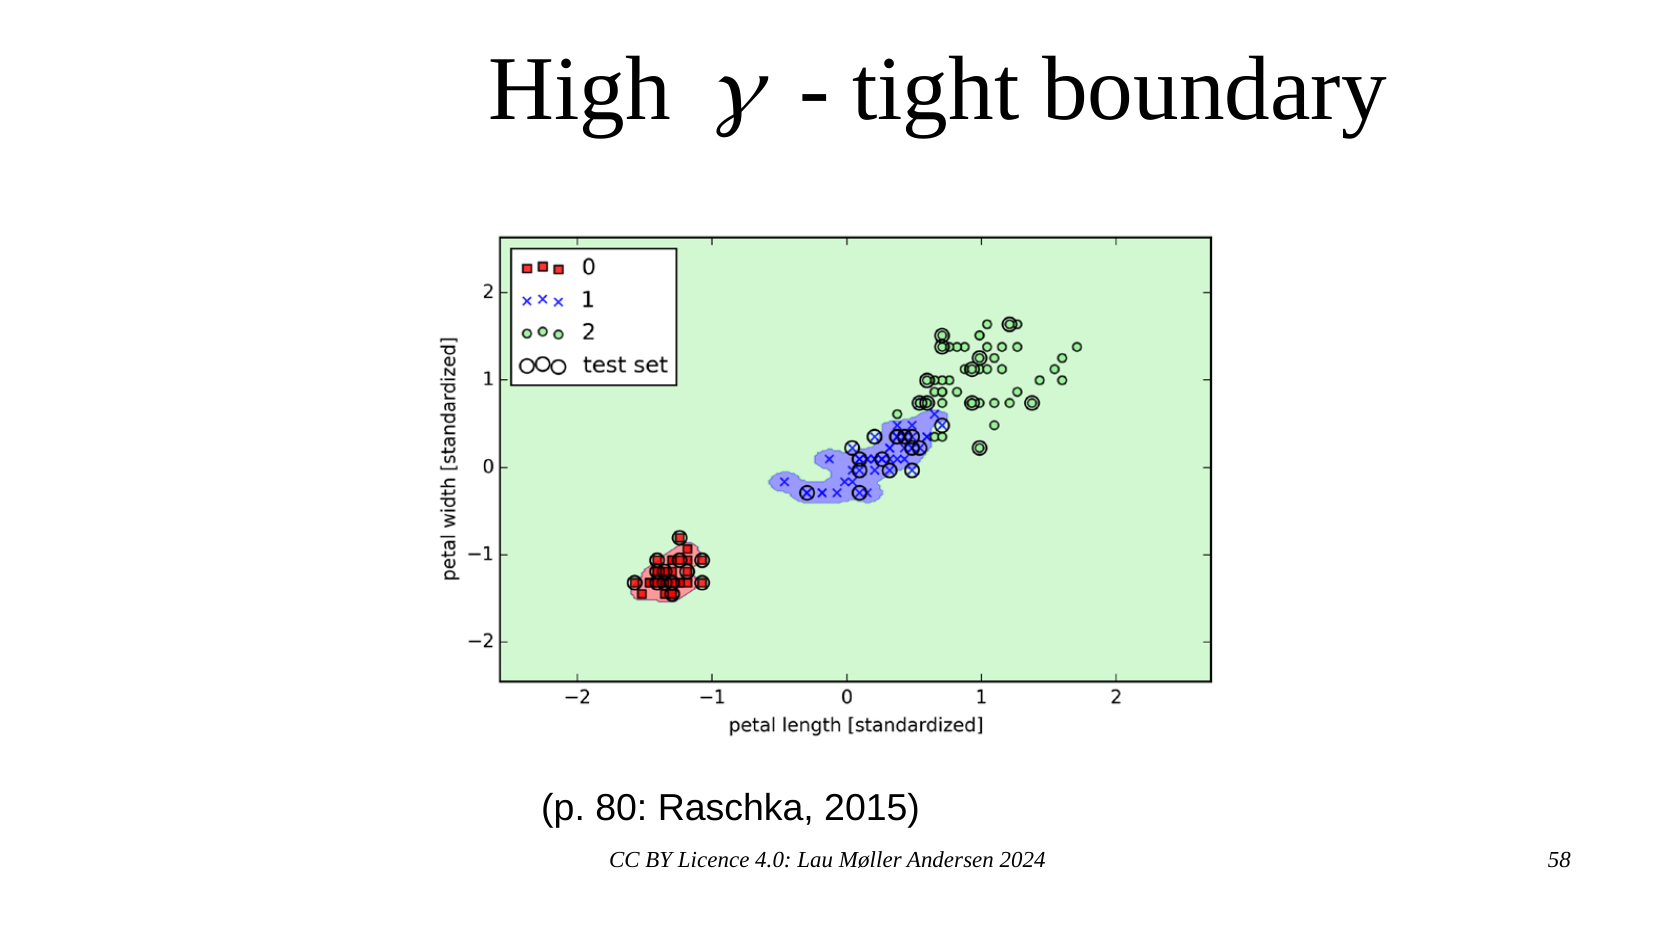

(p. 80: Raschka, 2015)
CC BY Licence 4.0: Lau Møller Andersen 2024
58